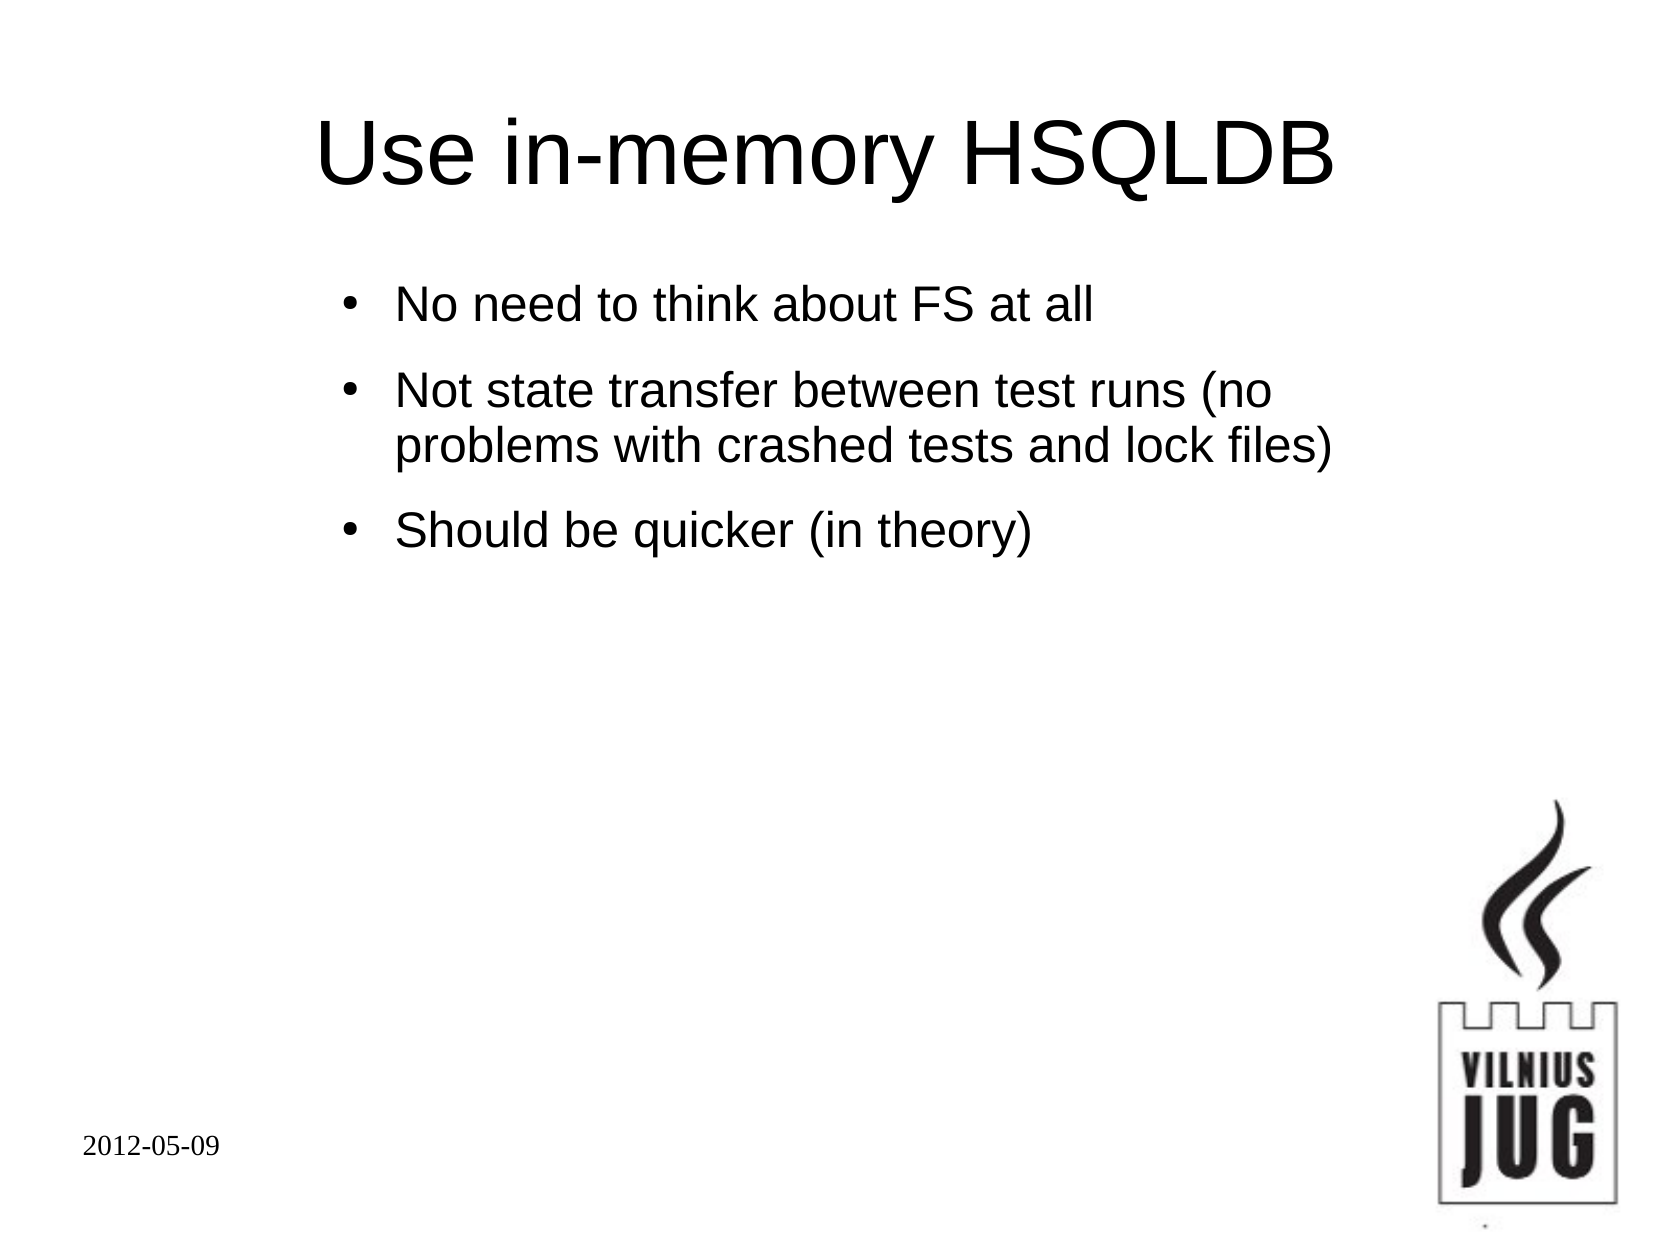

Use in-memory HSQLDB
# No need to think about FS at all
Not state transfer between test runs (no problems with crashed tests and lock files)
Should be quicker (in theory)
2012-05-09